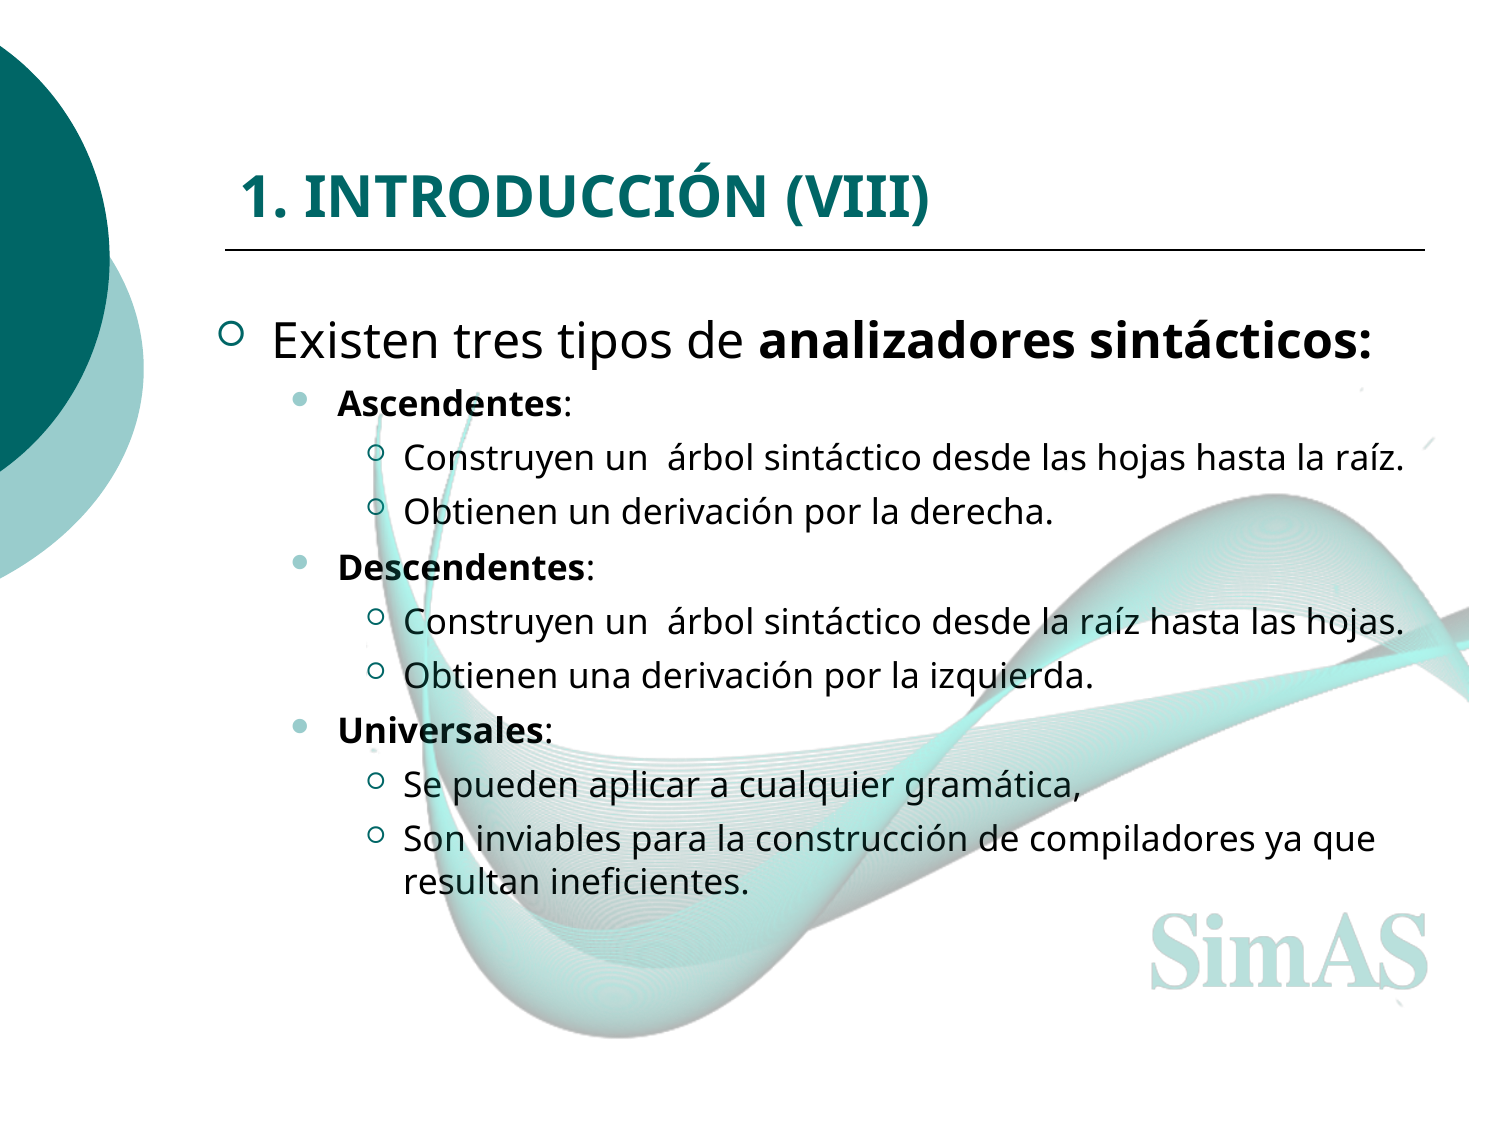

# 1. INTRODUCCIÓN (VIII)
Existen tres tipos de analizadores sintácticos:
Ascendentes:
Construyen un árbol sintáctico desde las hojas hasta la raíz.
Obtienen un derivación por la derecha.
Descendentes:
Construyen un árbol sintáctico desde la raíz hasta las hojas.
Obtienen una derivación por la izquierda.
Universales:
Se pueden aplicar a cualquier gramática,
Son inviables para la construcción de compiladores ya que resultan ineficientes.